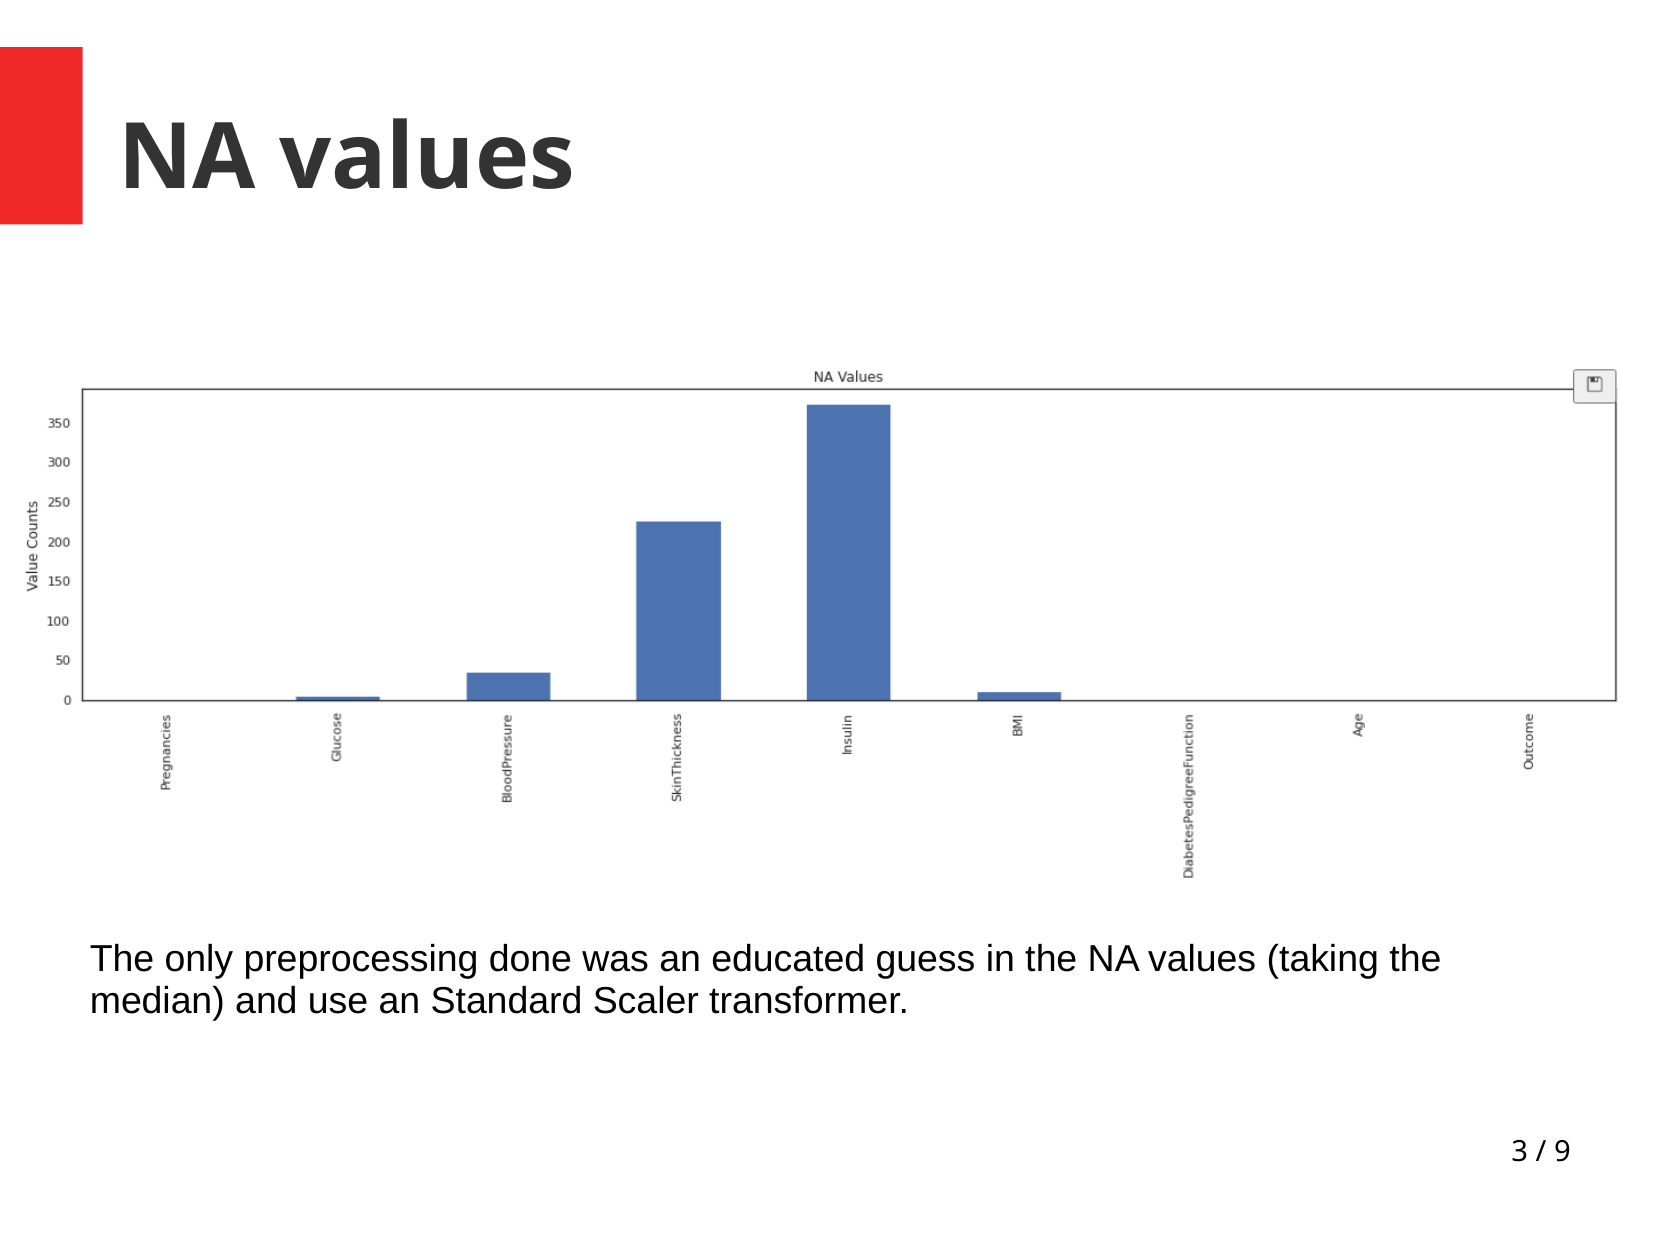

# NA values
The only preprocessing done was an educated guess in the NA values (taking the median) and use an Standard Scaler transformer.
3